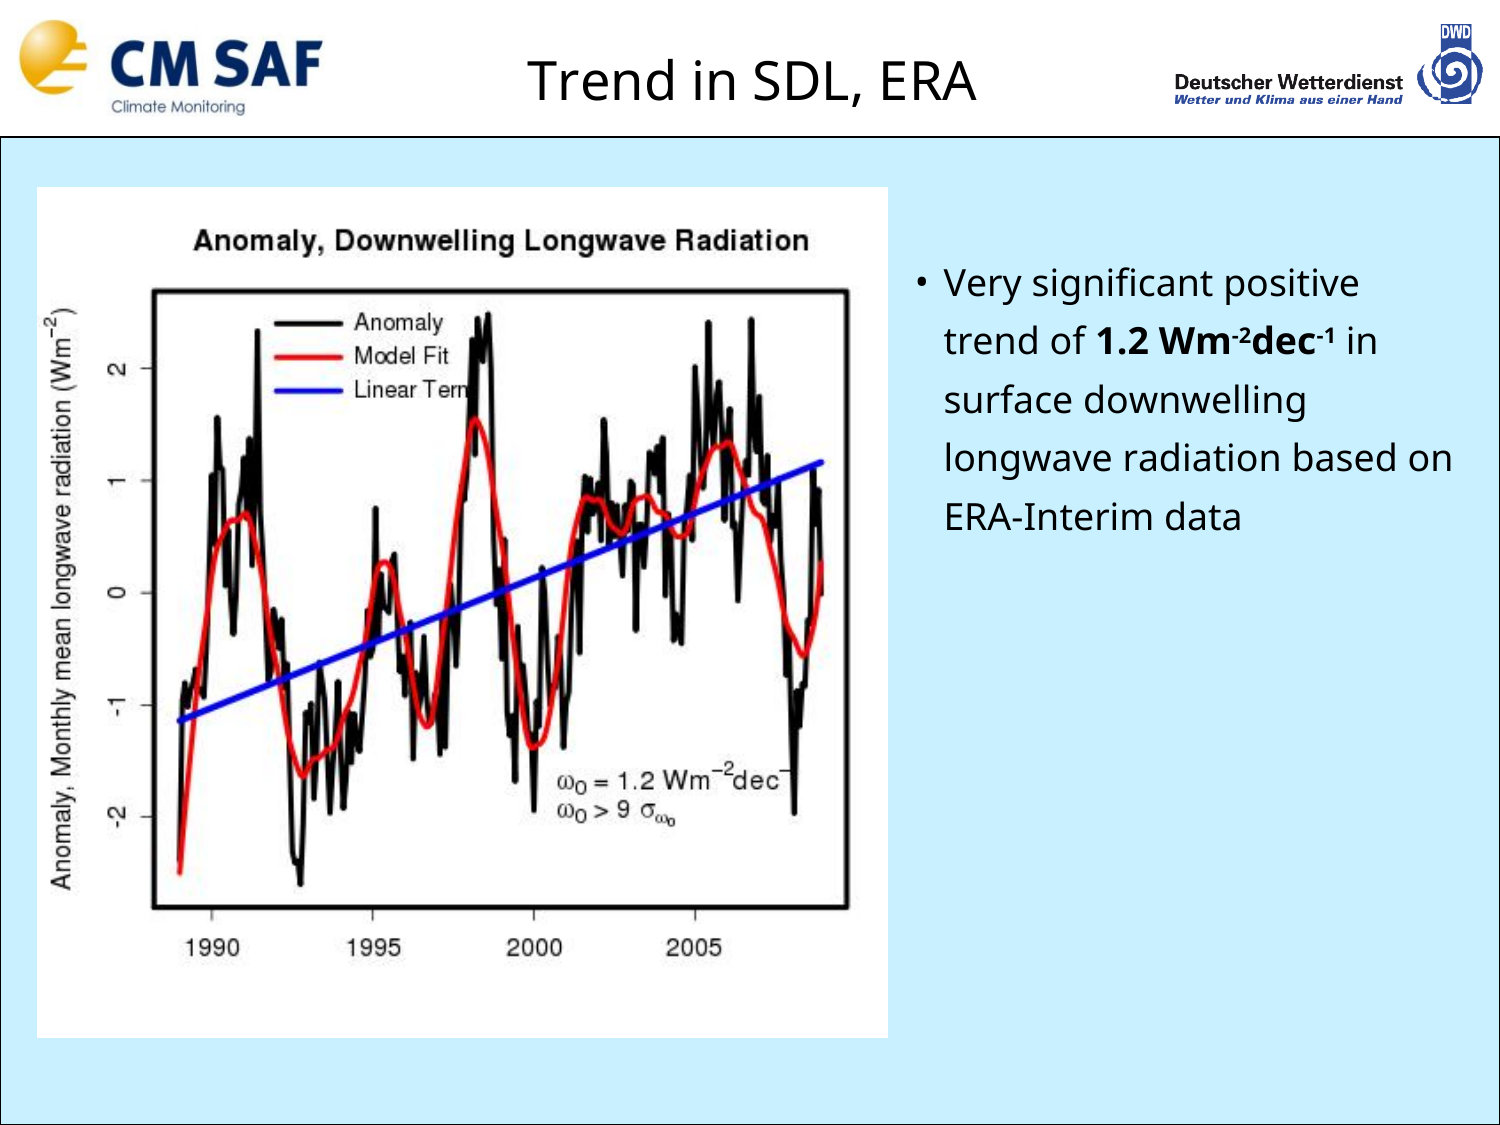

Trend in SDL, ERA
Very significant positive trend of 1.2 Wm-2dec-1 in surface downwelling longwave radiation based on ERA-Interim data